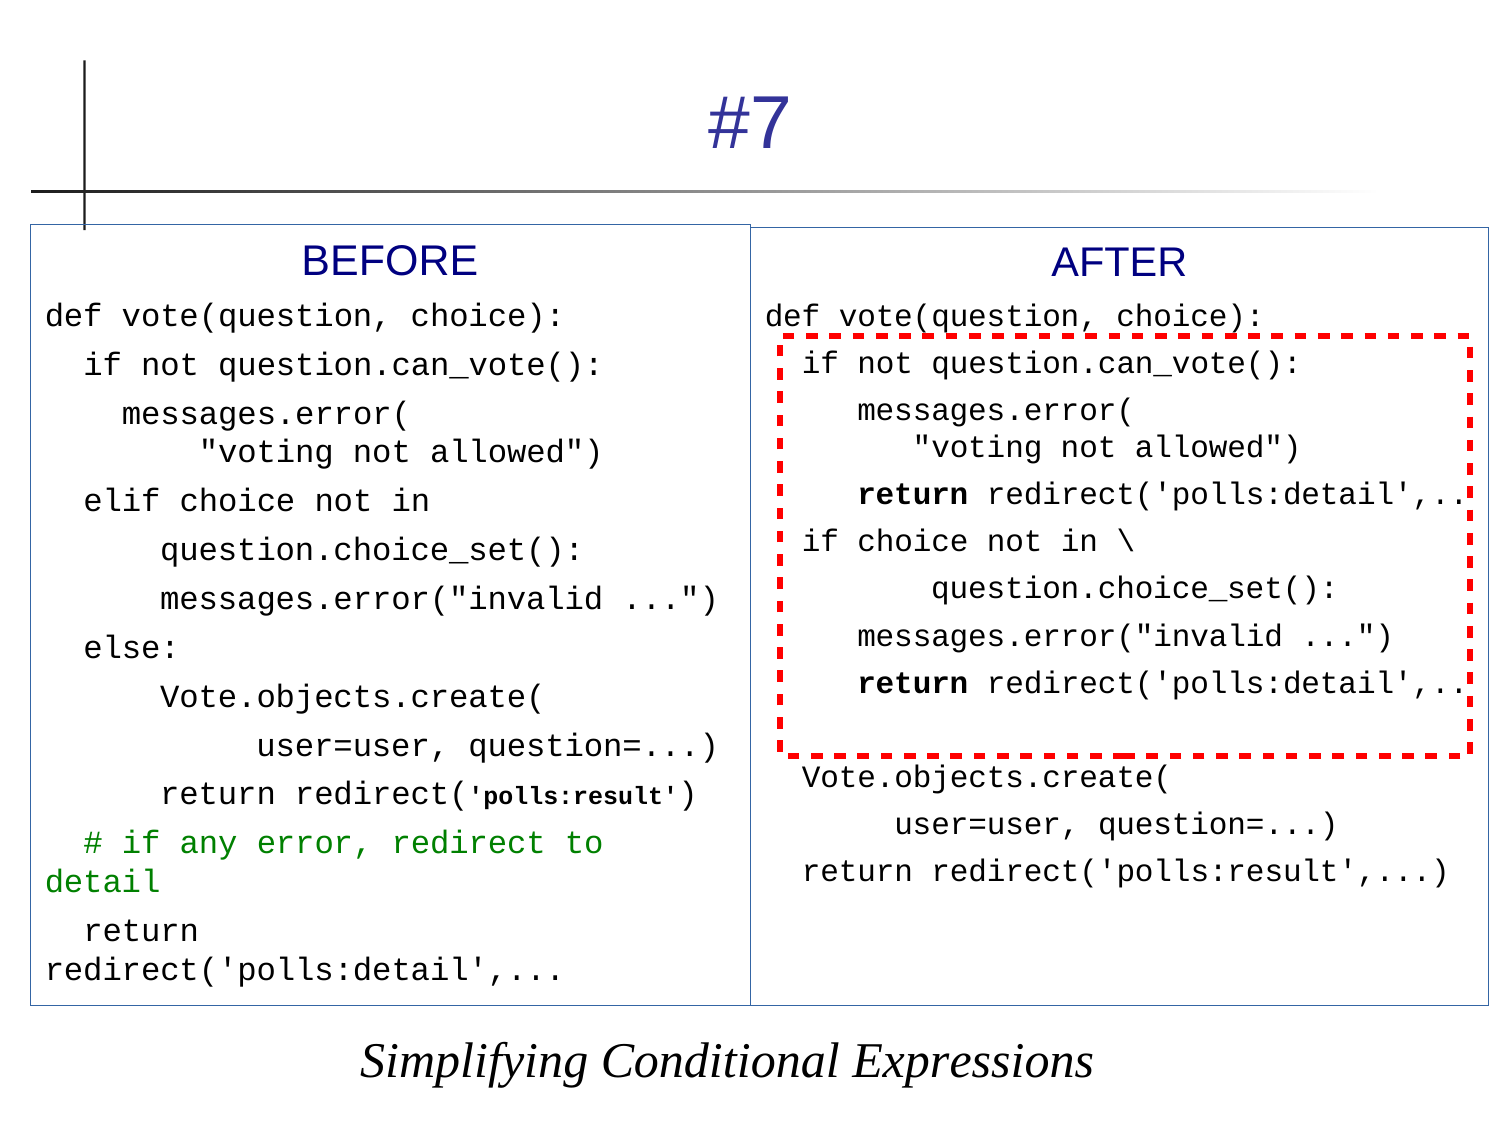

# #7
BEFORE
def vote(question, choice):
 if not question.can_vote():
 messages.error(
 "voting not allowed")
 elif choice not in
 question.choice_set():
 messages.error("invalid ...")
 else:
 Vote.objects.create(
 user=user, question=...)
 return redirect('polls:result')
 # if any error, redirect to detail
 return redirect('polls:detail',...
AFTER
def vote(question, choice):
 if not question.can_vote():
 messages.error(
 "voting not allowed")
 return redirect('polls:detail',..
 if choice not in \
 question.choice_set():
 messages.error("invalid ...")
 return redirect('polls:detail',..
 Vote.objects.create(
 user=user, question=...)
 return redirect('polls:result',...)
Simplifying Conditional Expressions